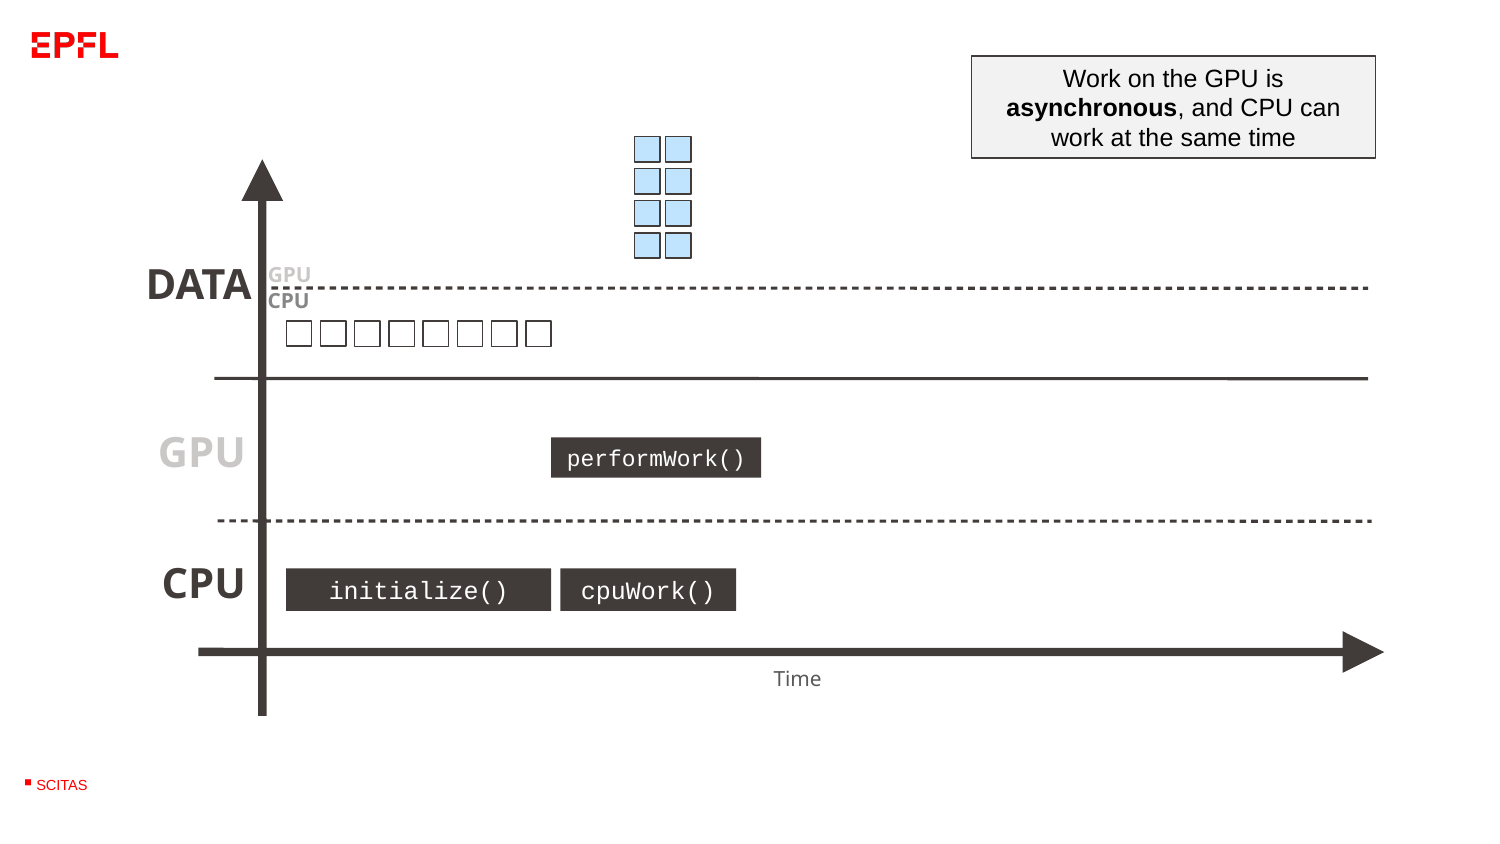

Work on the GPU is asynchronous, and CPU can work at the same time
TIME
GPU
DATA
CPU
GPU
performWork()
CPU
initialize()
cpuWork()
Time